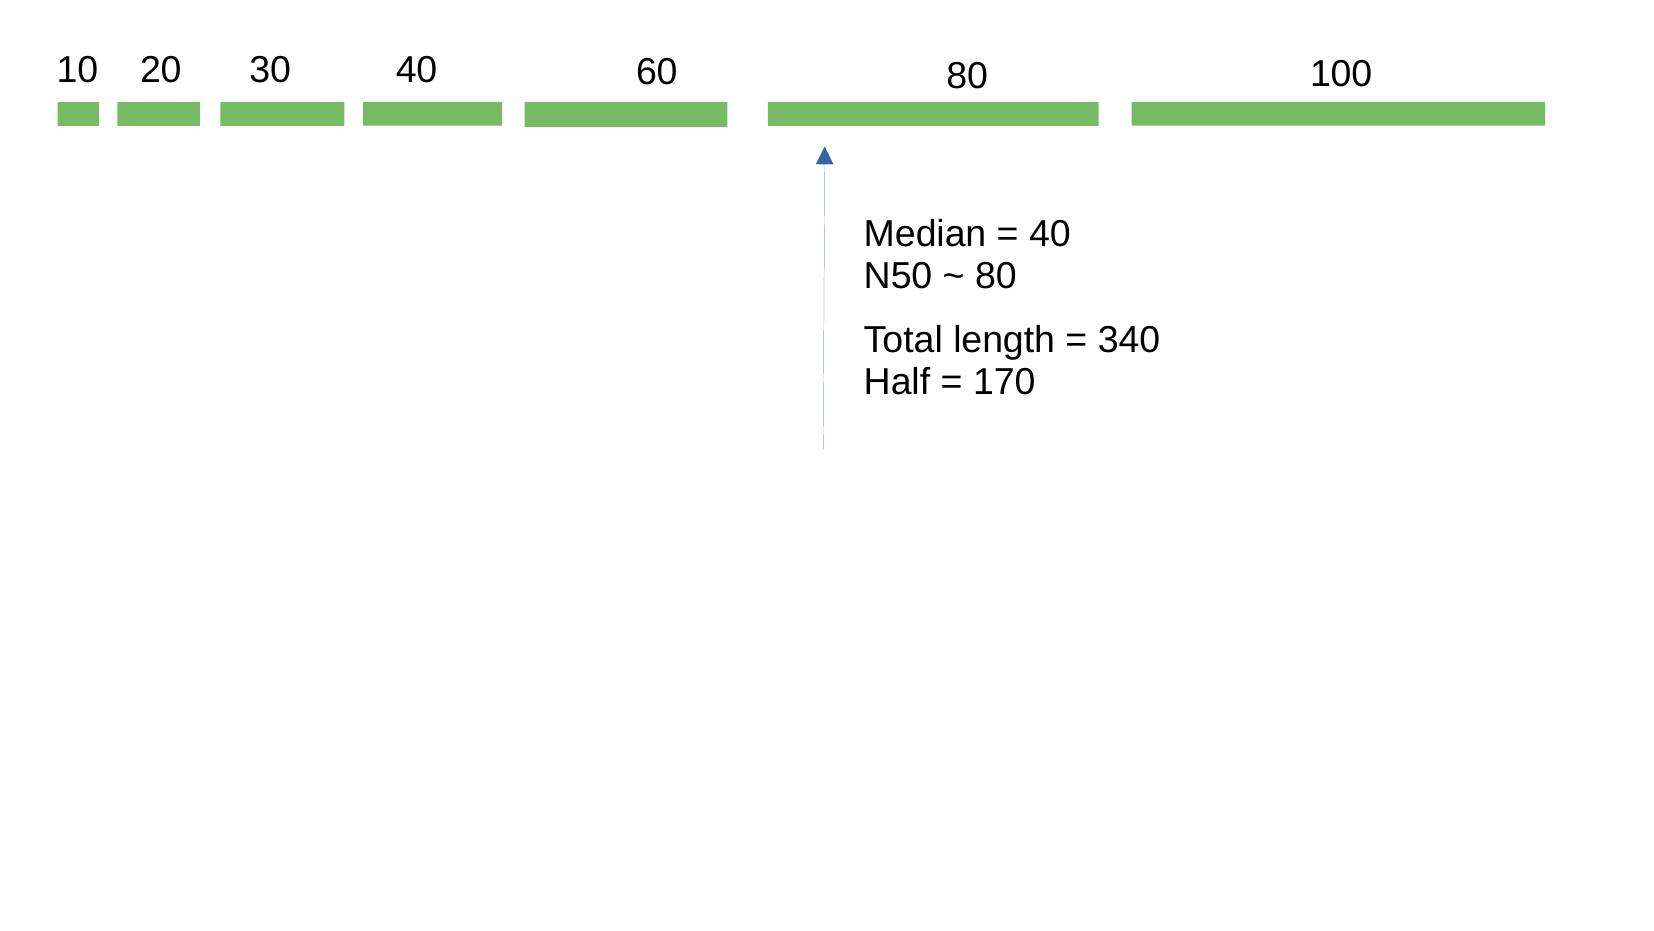

10
20
30
40
60
100
80
Median = 40
N50 ~ 80
Total length = 340
Half = 170